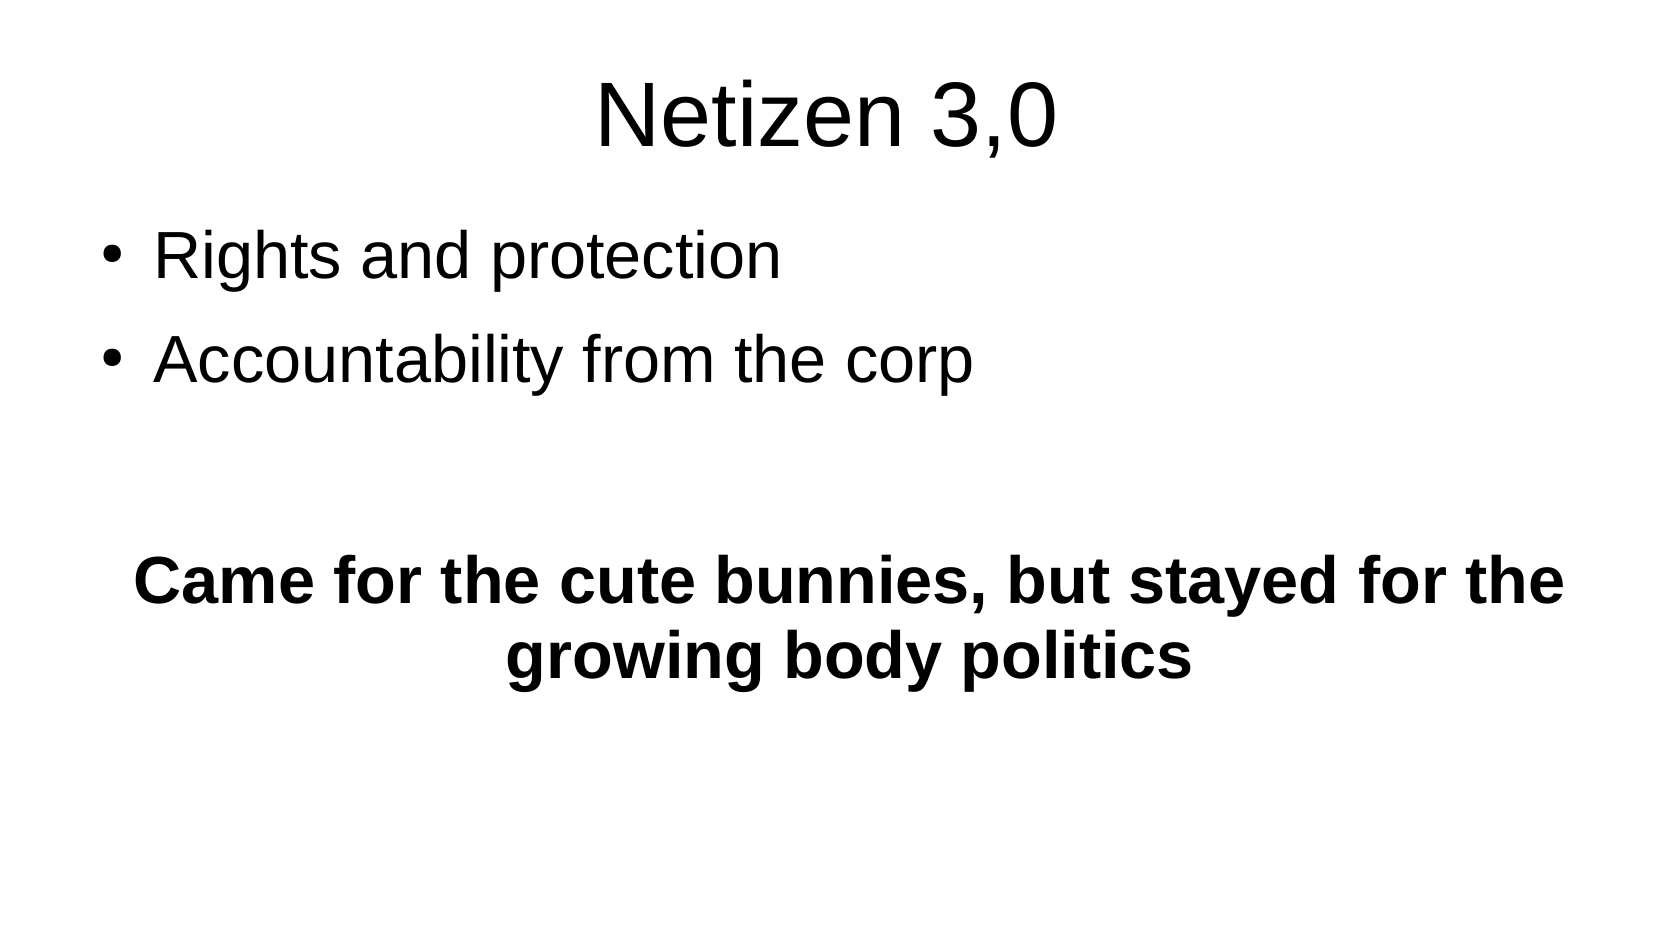

# Netizen 3,0
Rights and protection
Accountability from the corp
Came for the cute bunnies, but stayed for the growing body politics